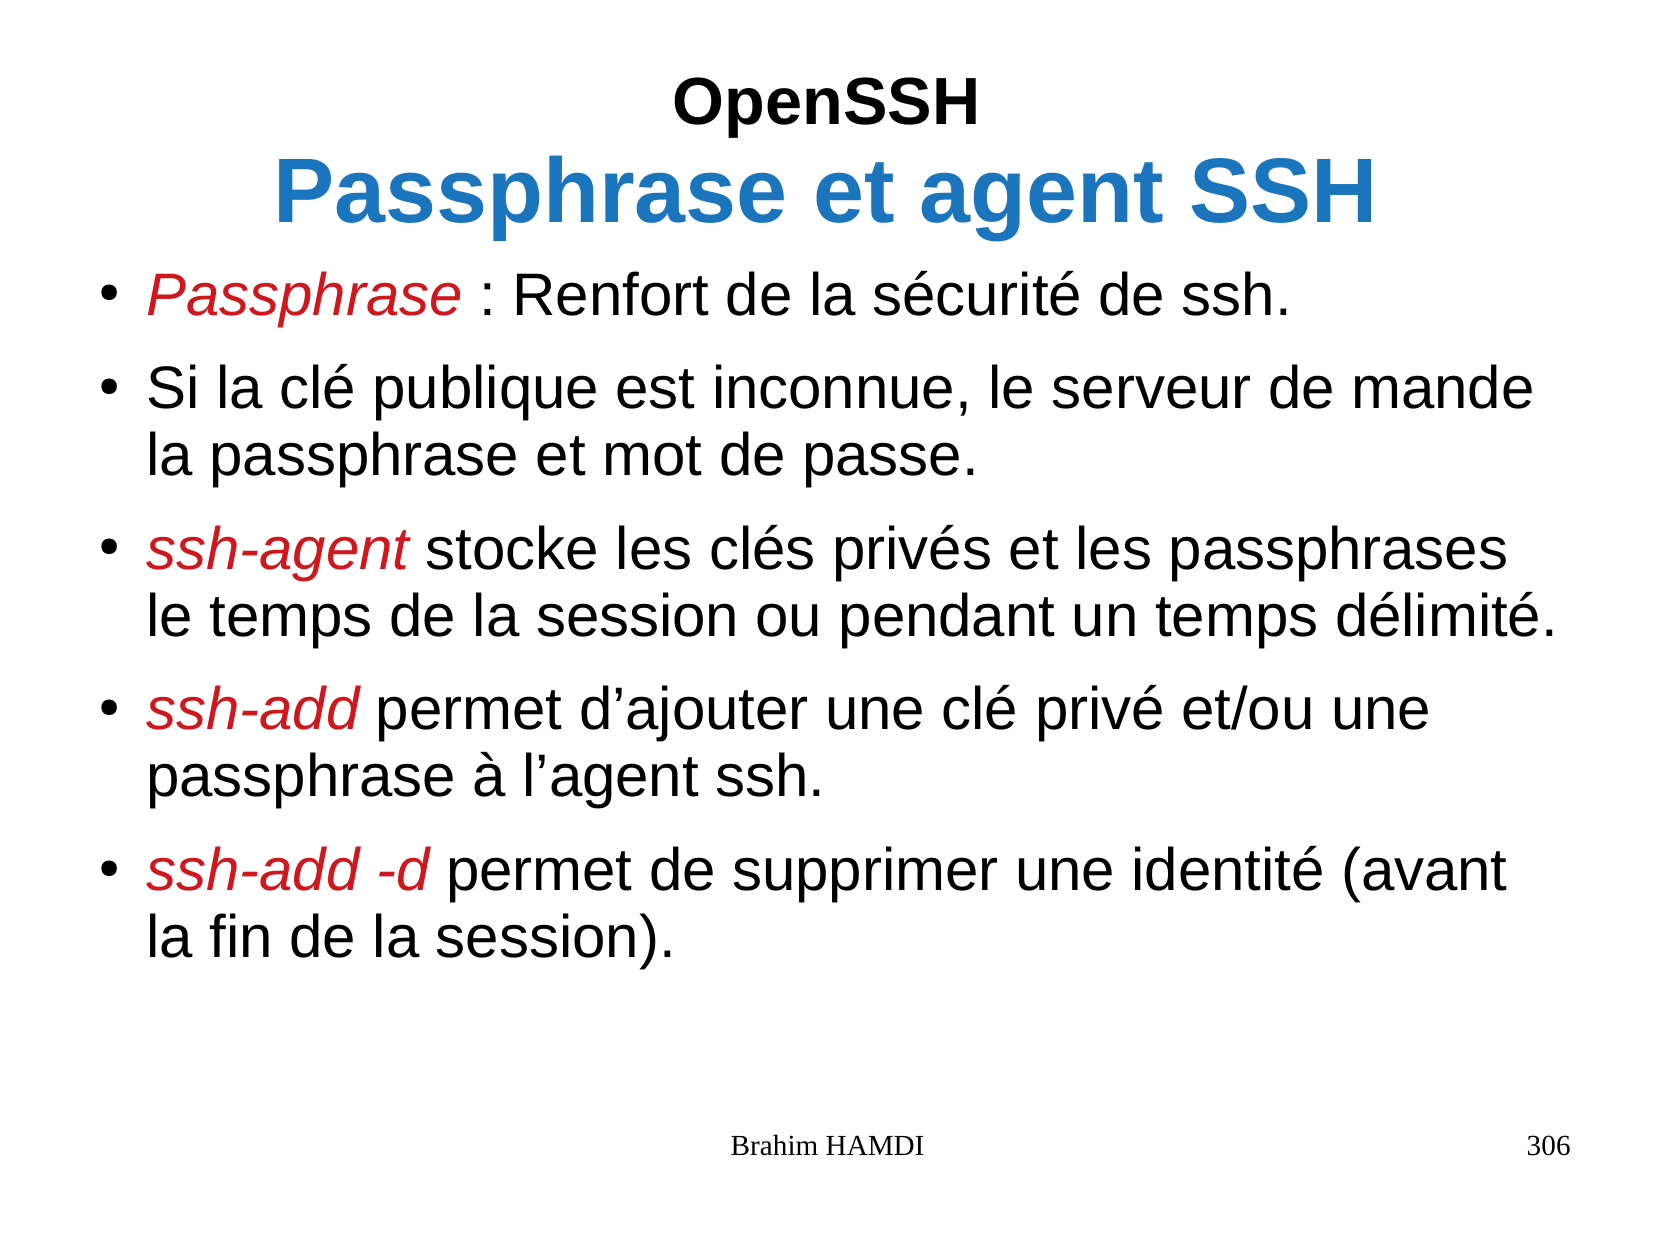

# OpenSSH Passphrase et agent SSH
Passphrase : Renfort de la sécurité de ssh.
Si la clé publique est inconnue, le serveur de mande la passphrase et mot de passe.
ssh-agent stocke les clés privés et les passphrases le temps de la session ou pendant un temps délimité.
ssh-add permet d’ajouter une clé privé et/ou une passphrase à l’agent ssh.
ssh-add -d permet de supprimer une identité (avant la fin de la session).
Brahim HAMDI
306